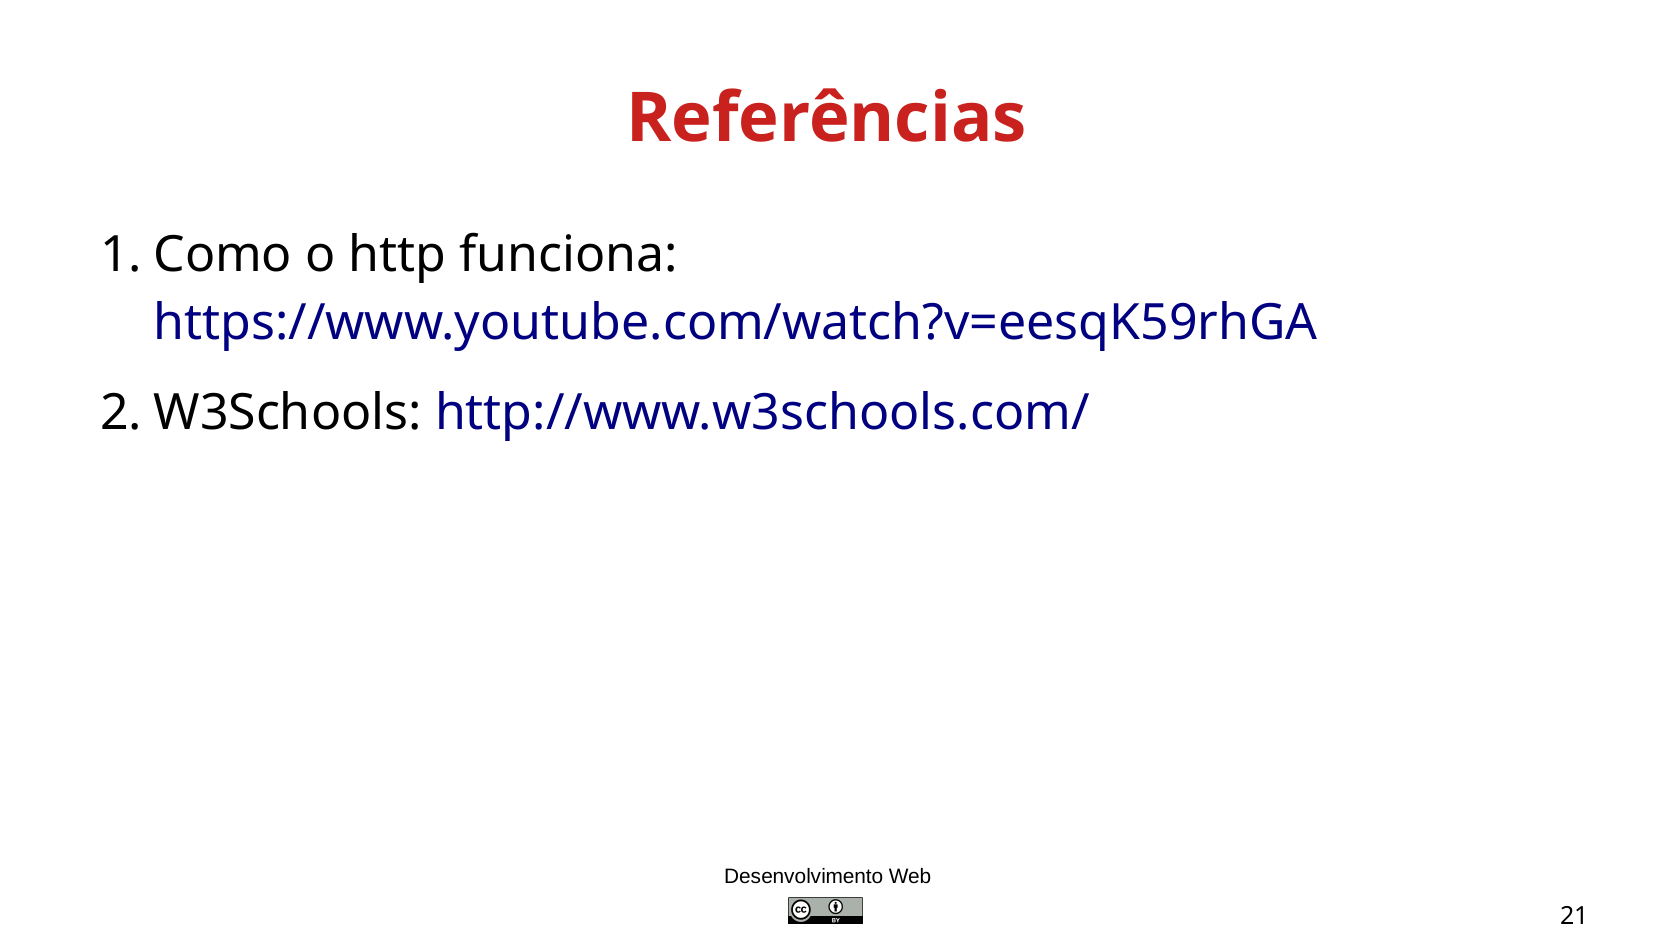

# Referências
Como o http funciona: https://www.youtube.com/watch?v=eesqK59rhGA
W3Schools: http://www.w3schools.com/
Desenvolvimento Web
21